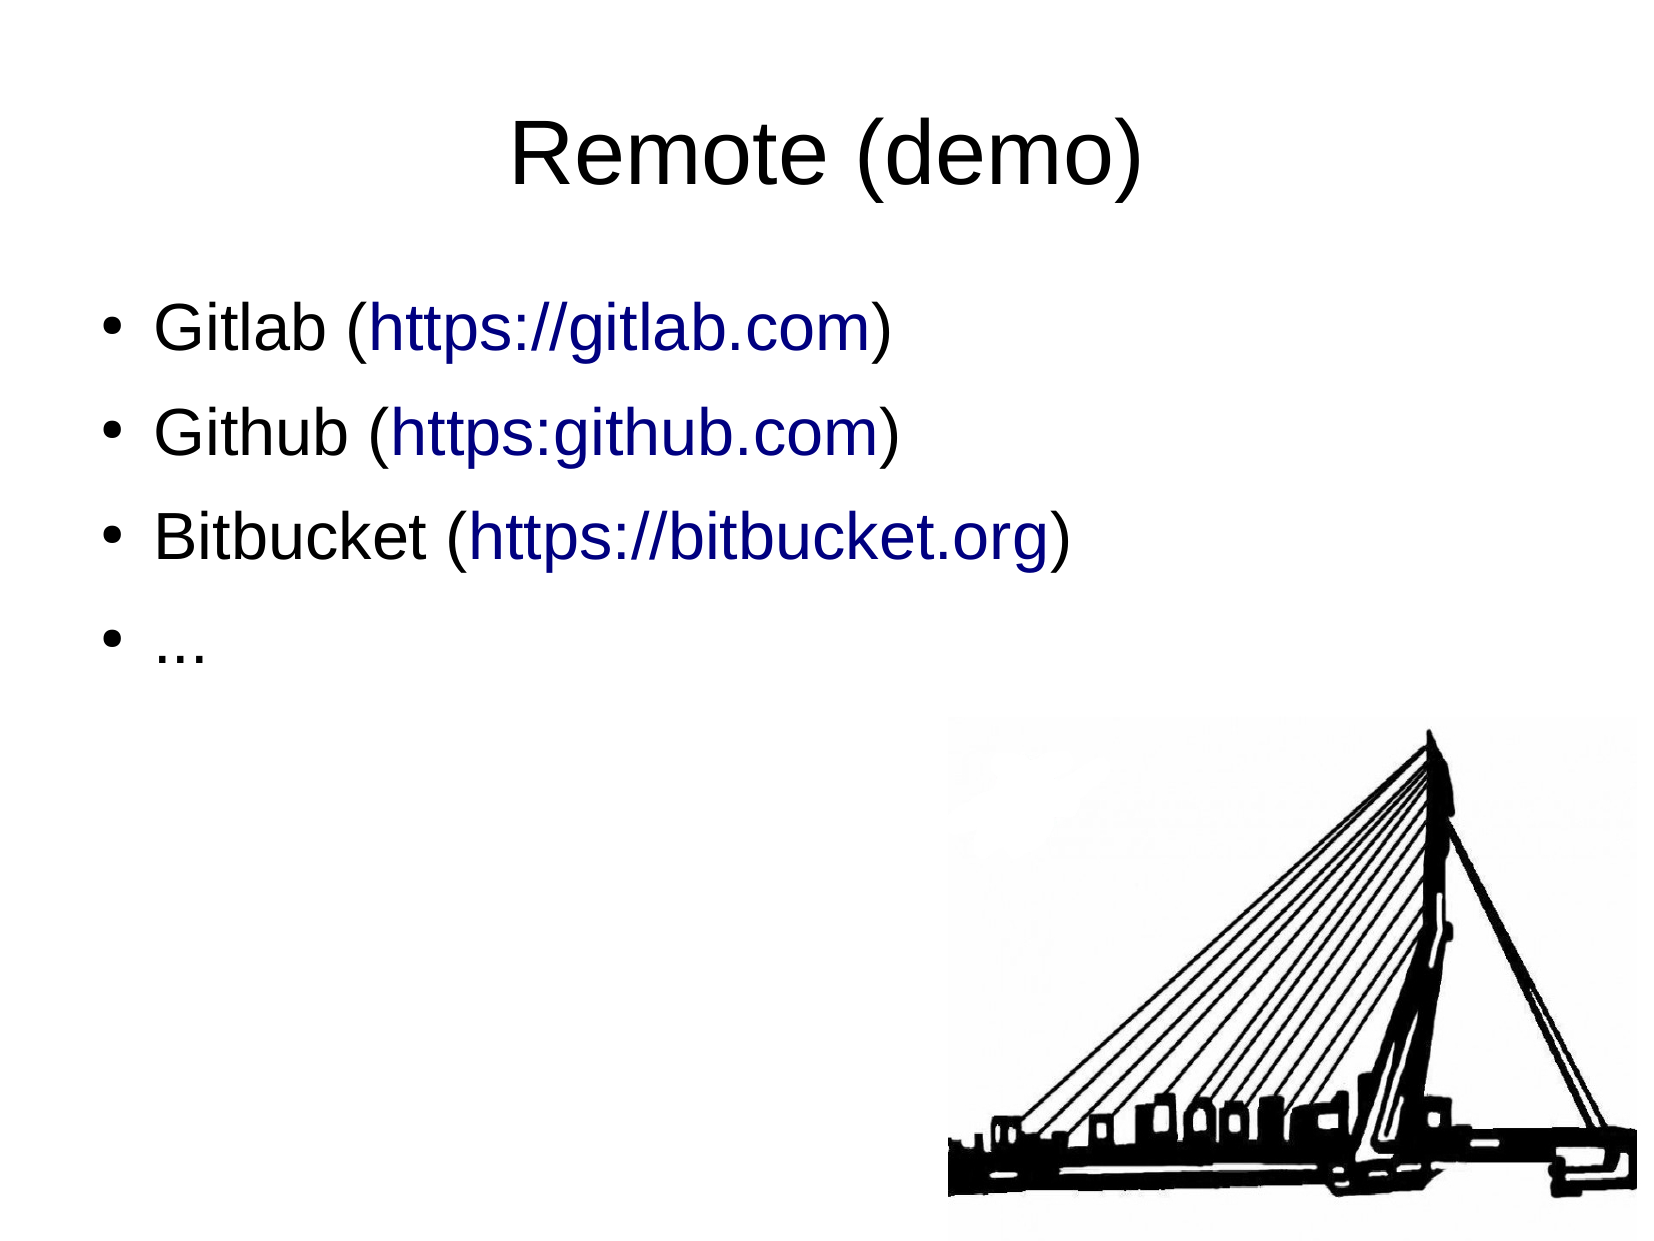

# Remote (demo)
Gitlab (https://gitlab.com)
Github (https:github.com)
Bitbucket (https://bitbucket.org)
...